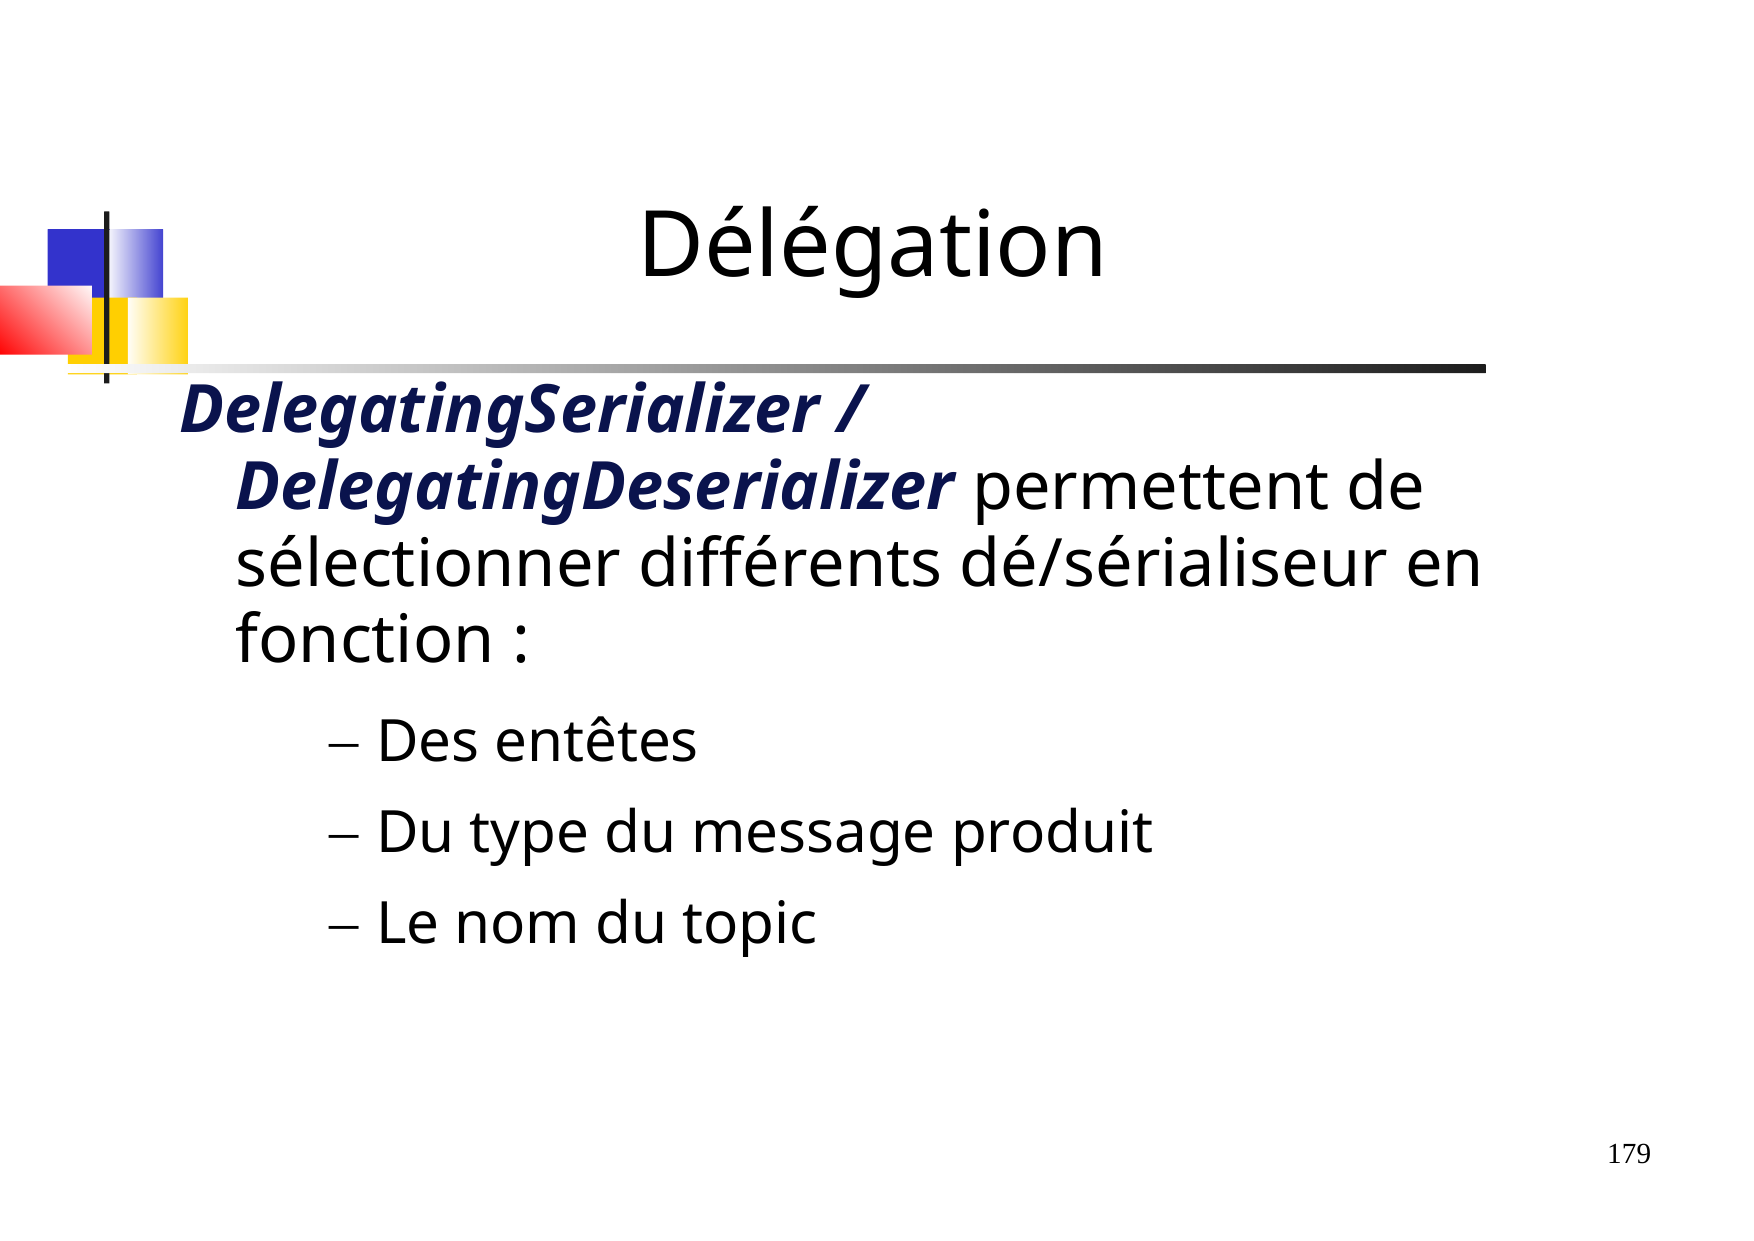

# Délégation
DelegatingSerializer / DelegatingDeserializer permettent de sélectionner différents dé/sérialiseur en fonction :
Des entêtes
Du type du message produit
Le nom du topic